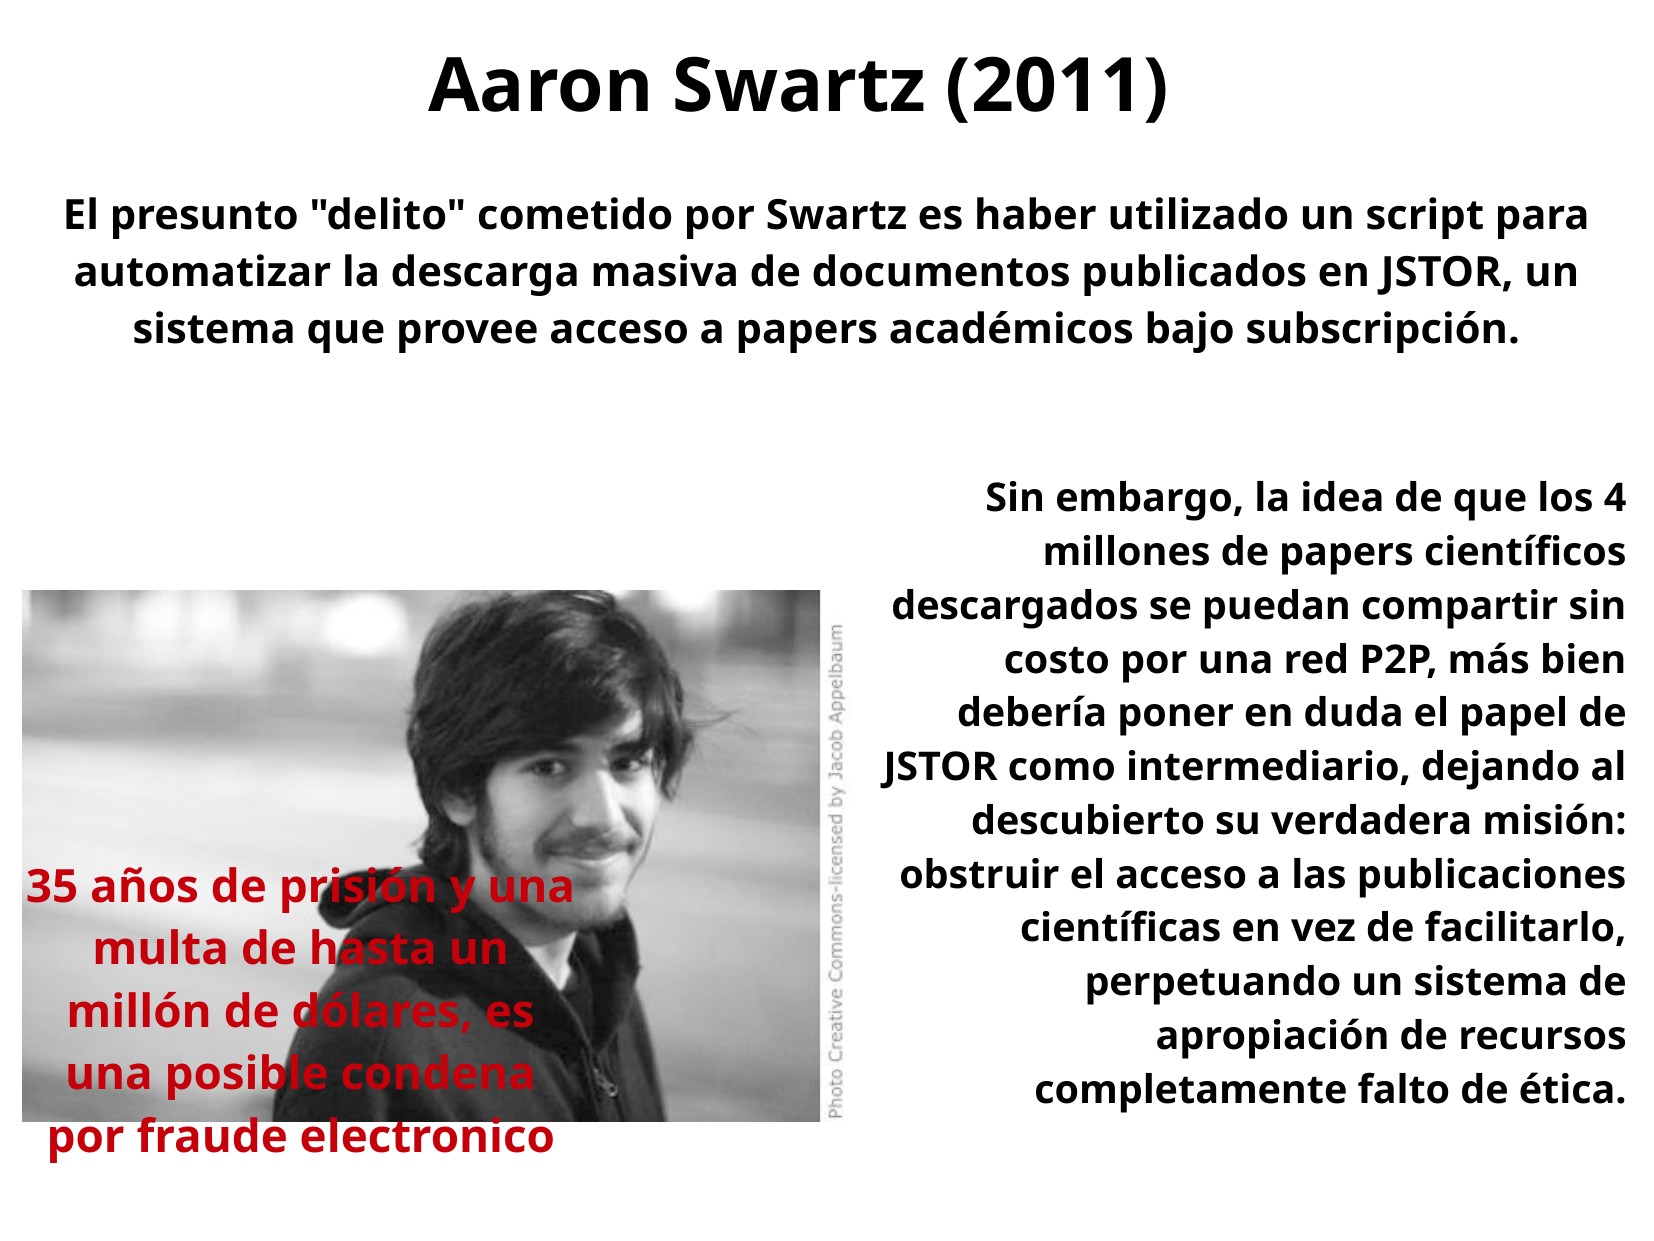

Aaron Swartz (2011)
El presunto "delito" cometido por Swartz es haber utilizado un script para automatizar la descarga masiva de documentos publicados en JSTOR, un sistema que provee acceso a papers académicos bajo subscripción.
Sin embargo, la idea de que los 4 millones de papers científicos descargados se puedan compartir sin costo por una red P2P, más bien debería poner en duda el papel de JSTOR como intermediario, dejando al descubierto su verdadera misión: obstruir el acceso a las publicaciones científicas en vez de facilitarlo, perpetuando un sistema de apropiación de recursos completamente falto de ética.
35 años de prisión y una multa de hasta un millón de dólares, es una posible condena por fraude electronico